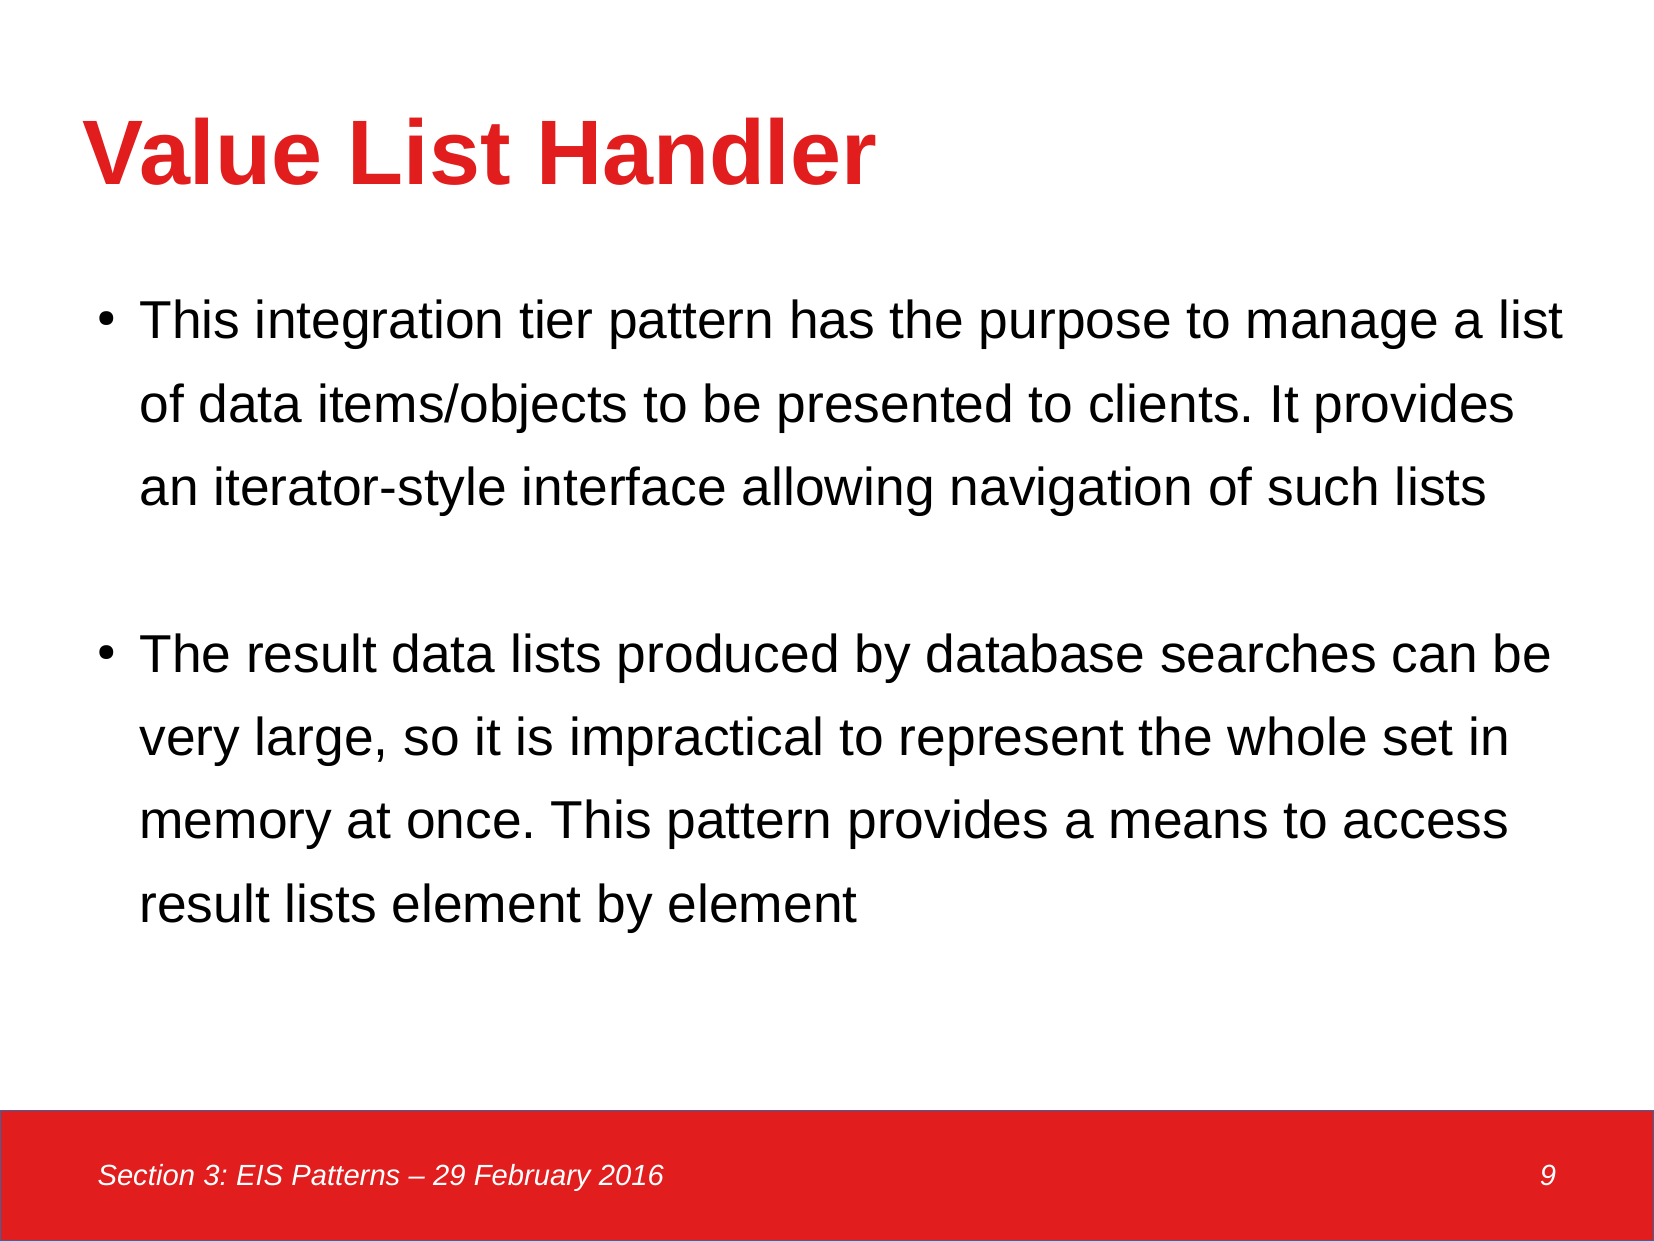

# Value List Handler
This integration tier pattern has the purpose to manage a list of data items/objects to be presented to clients. It provides an iterator-style interface allowing navigation of such lists
The result data lists produced by database searches can be very large, so it is impractical to represent the whole set in memory at once. This pattern provides a means to access result lists element by element